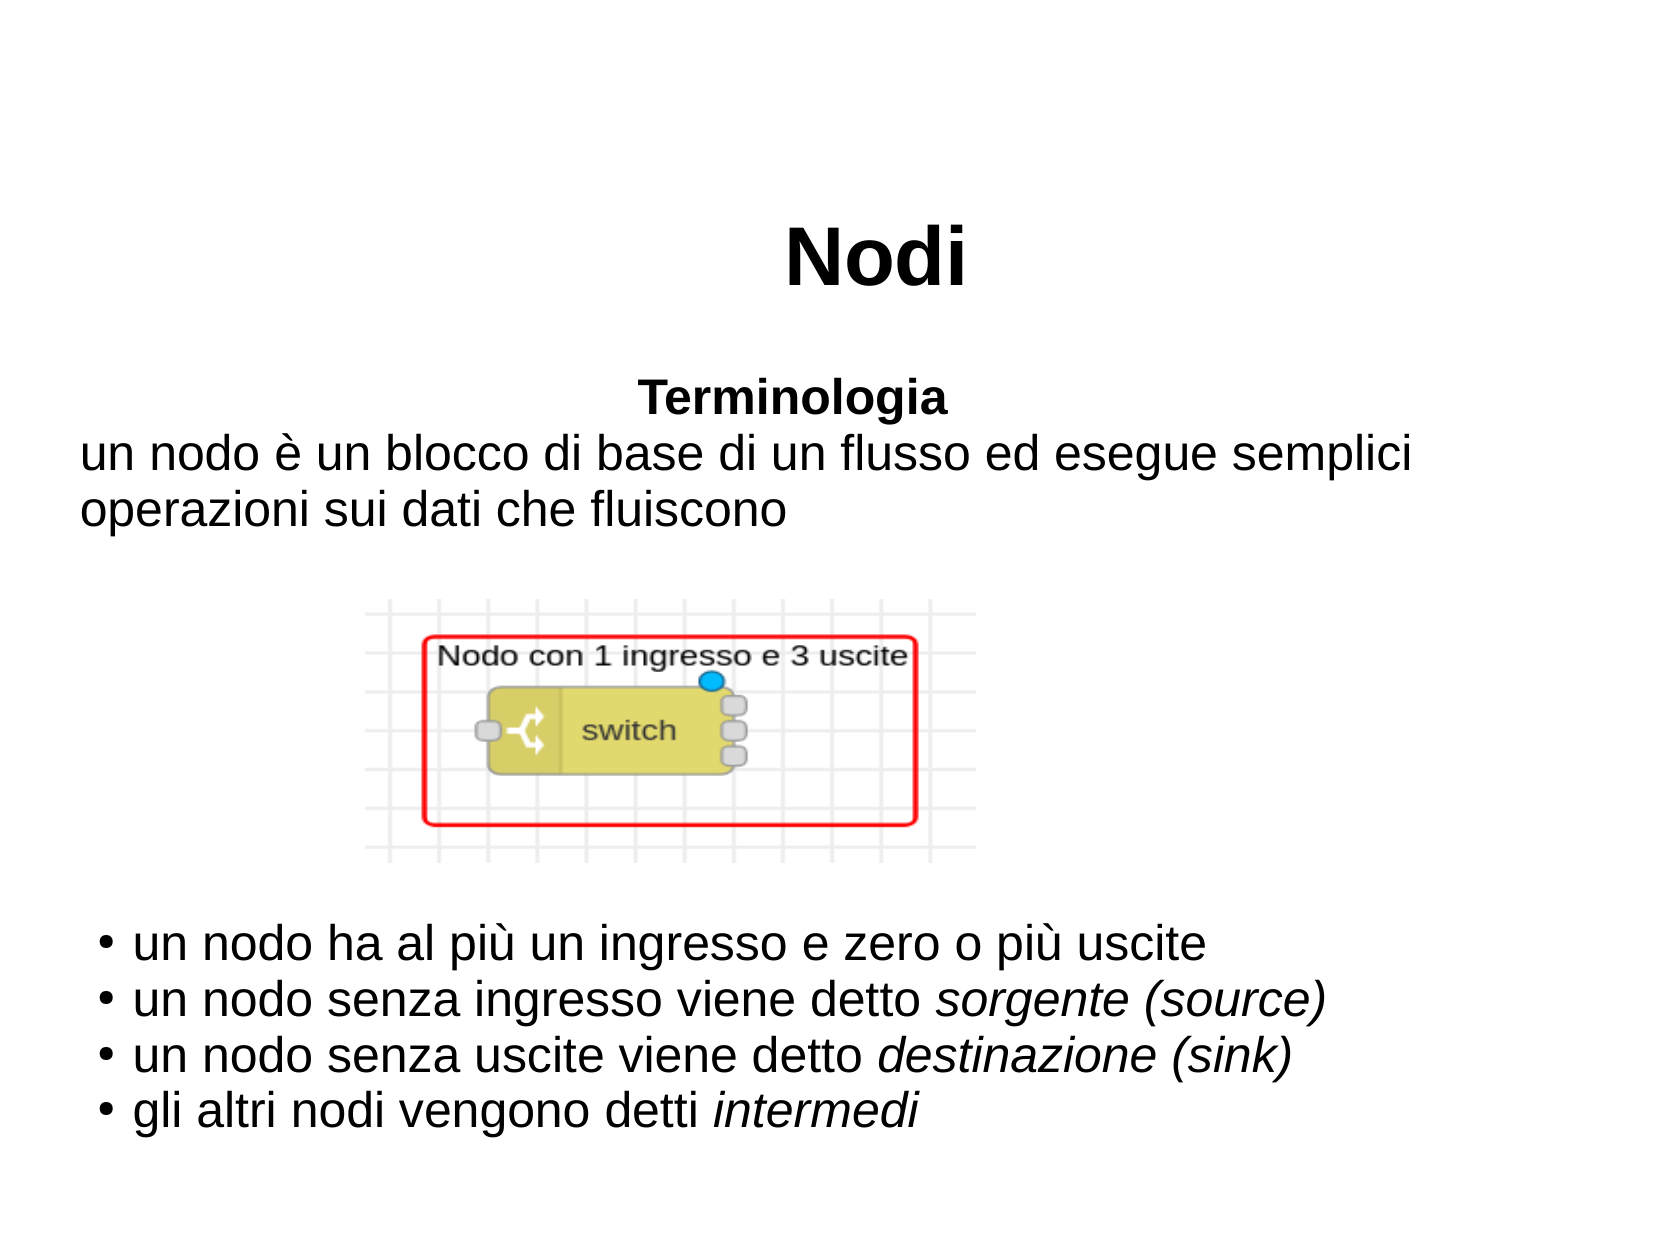

Nodi
Terminologia
un nodo è un blocco di base di un flusso ed esegue semplici operazioni sui dati che fluiscono
un nodo ha al più un ingresso e zero o più uscite
un nodo senza ingresso viene detto sorgente (source)
un nodo senza uscite viene detto destinazione (sink)
gli altri nodi vengono detti intermedi